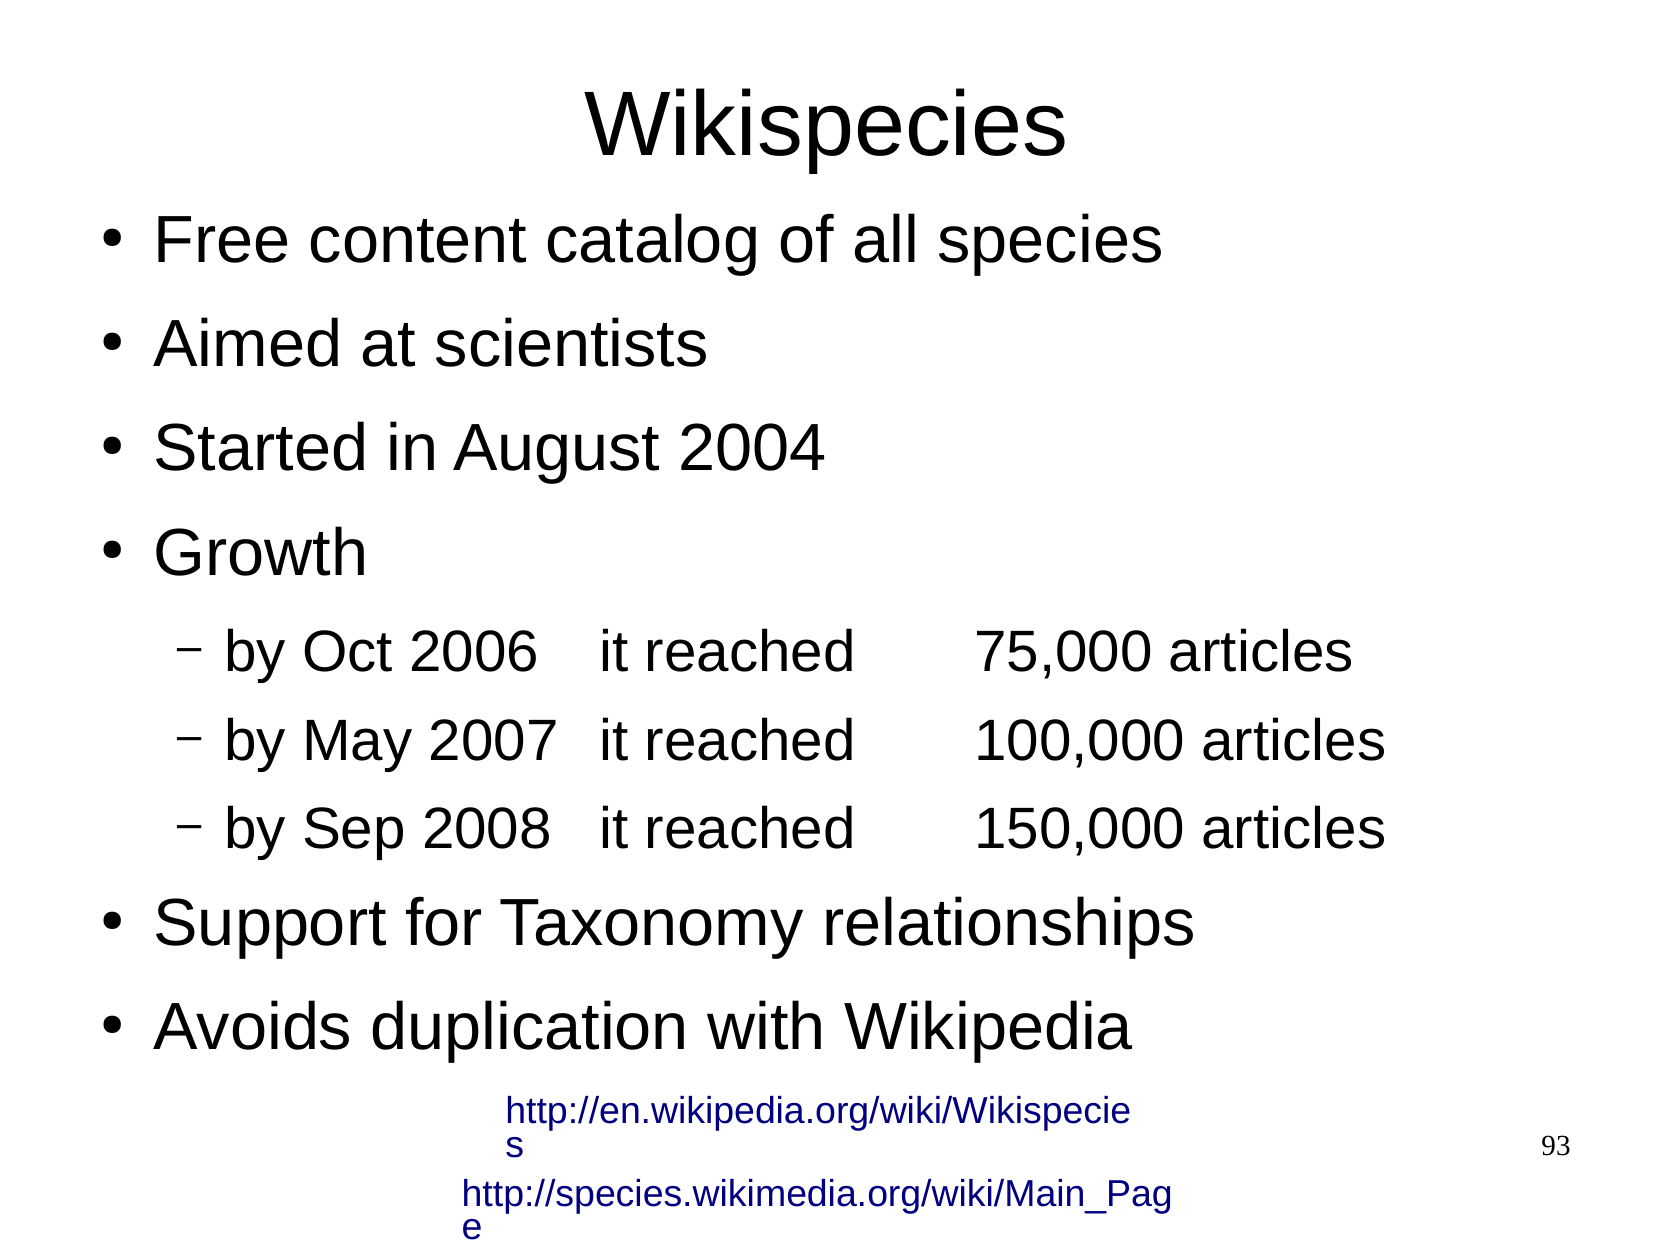

# Wikispecies
Free content catalog of all species
Aimed at scientists
Started in August 2004
Growth
by Oct 2006 	it reached 		75,000 articles
by May 2007 	it reached 		100,000 articles
by Sep 2008	it reached 		150,000 articles
Support for Taxonomy relationships
Avoids duplication with Wikipedia
http://en.wikipedia.org/wiki/Wikispecies
93
http://species.wikimedia.org/wiki/Main_Page